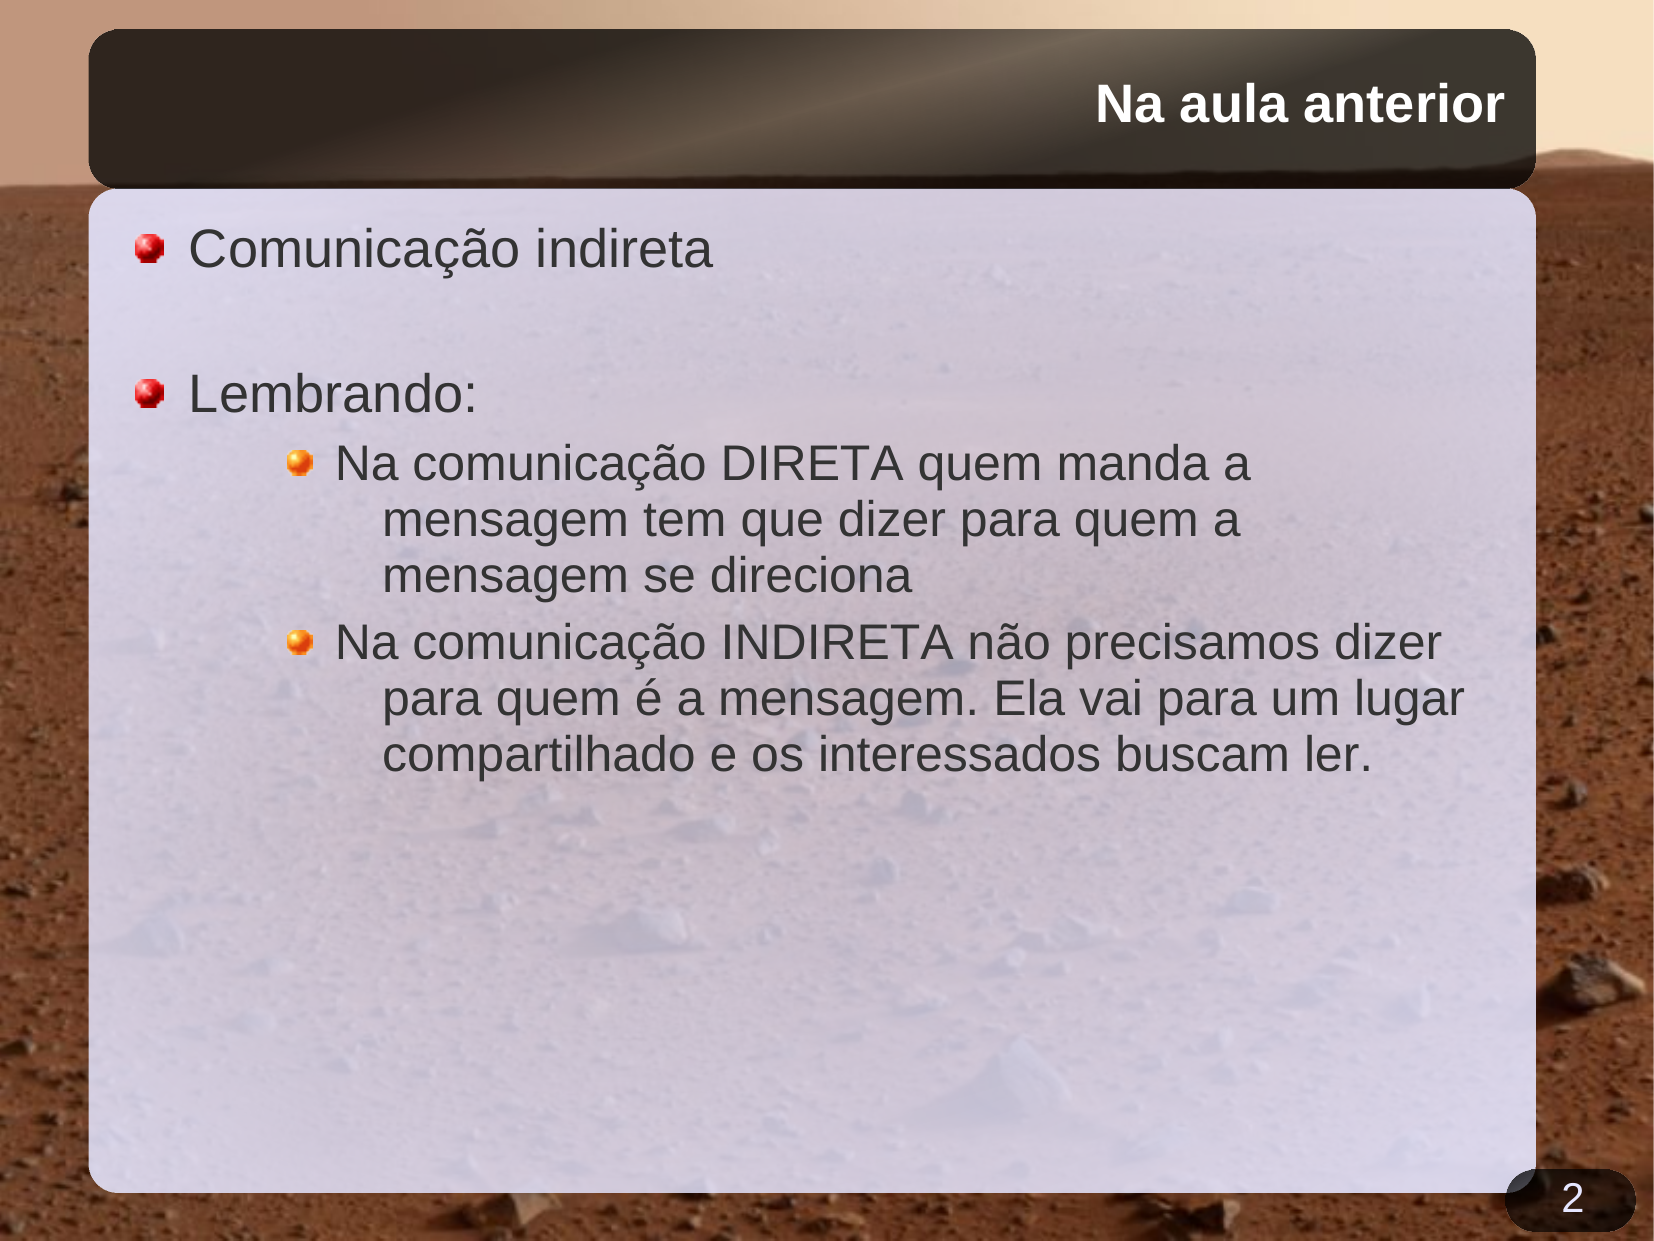

# Na aula anterior
Comunicação indireta
Lembrando:
Na comunicação DIRETA quem manda a mensagem tem que dizer para quem a mensagem se direciona
Na comunicação INDIRETA não precisamos dizer para quem é a mensagem. Ela vai para um lugar compartilhado e os interessados buscam ler.